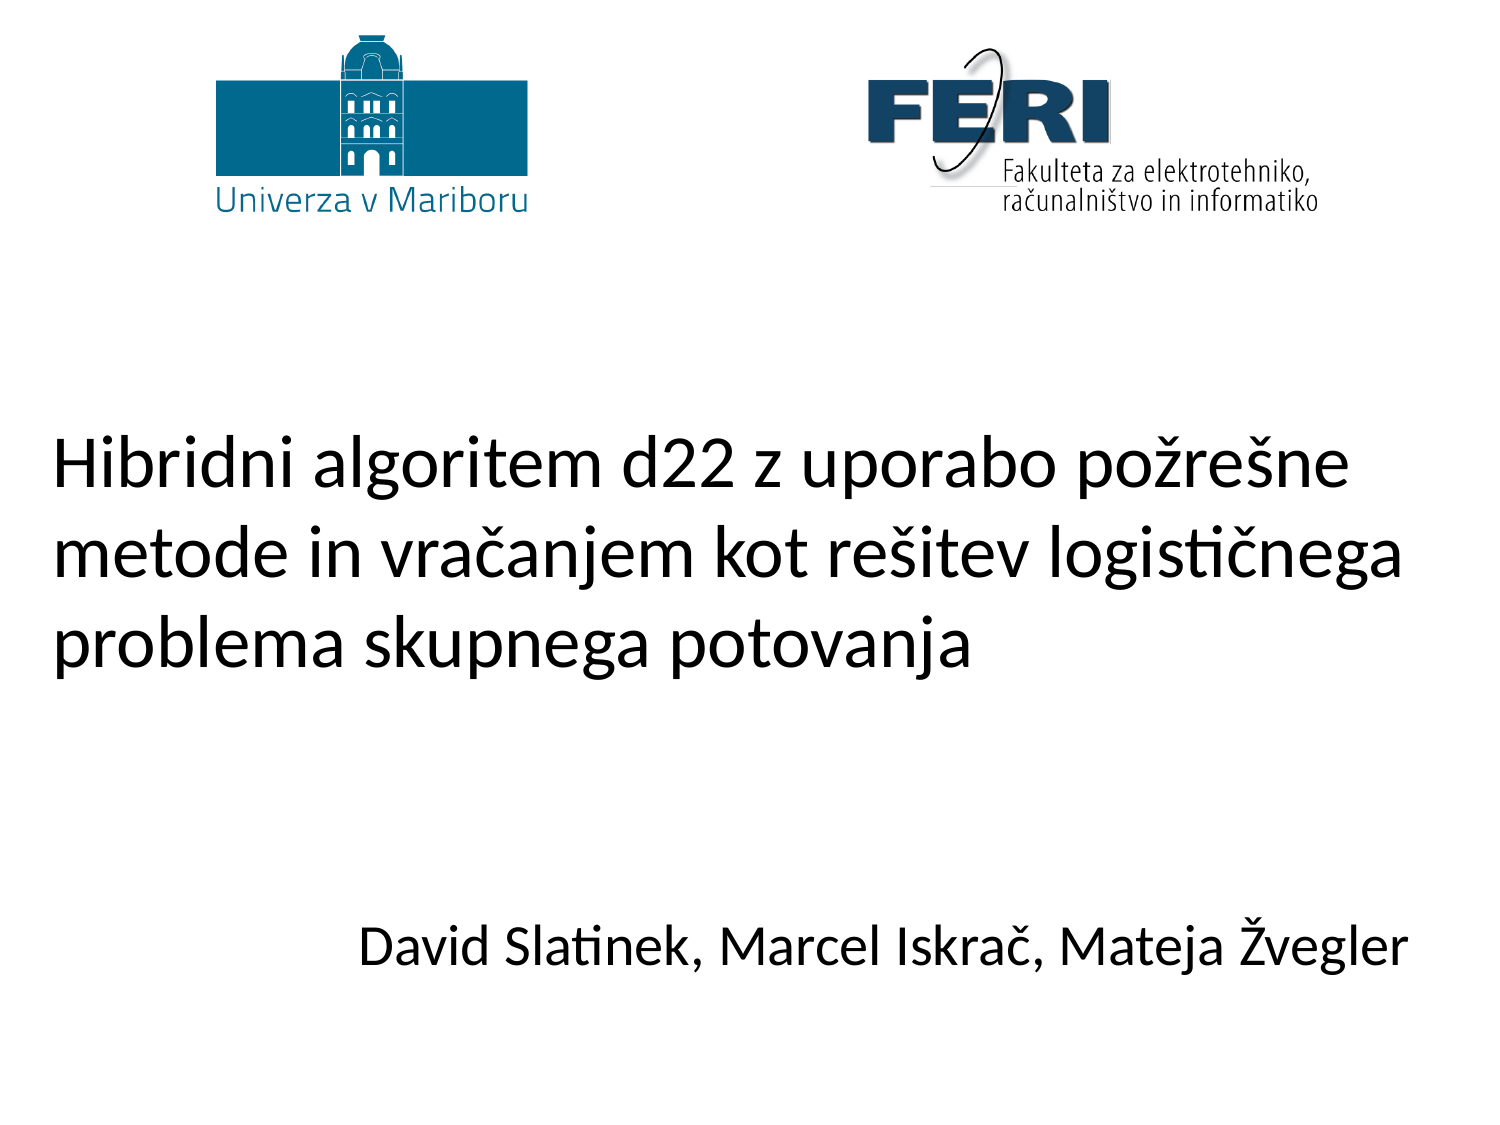

# Hibridni algoritem d22 z uporabo požrešne metode in vračanjem kot rešitev logističnega problema skupnega potovanja
David Slatinek, Marcel Iskrač, Mateja Žvegler